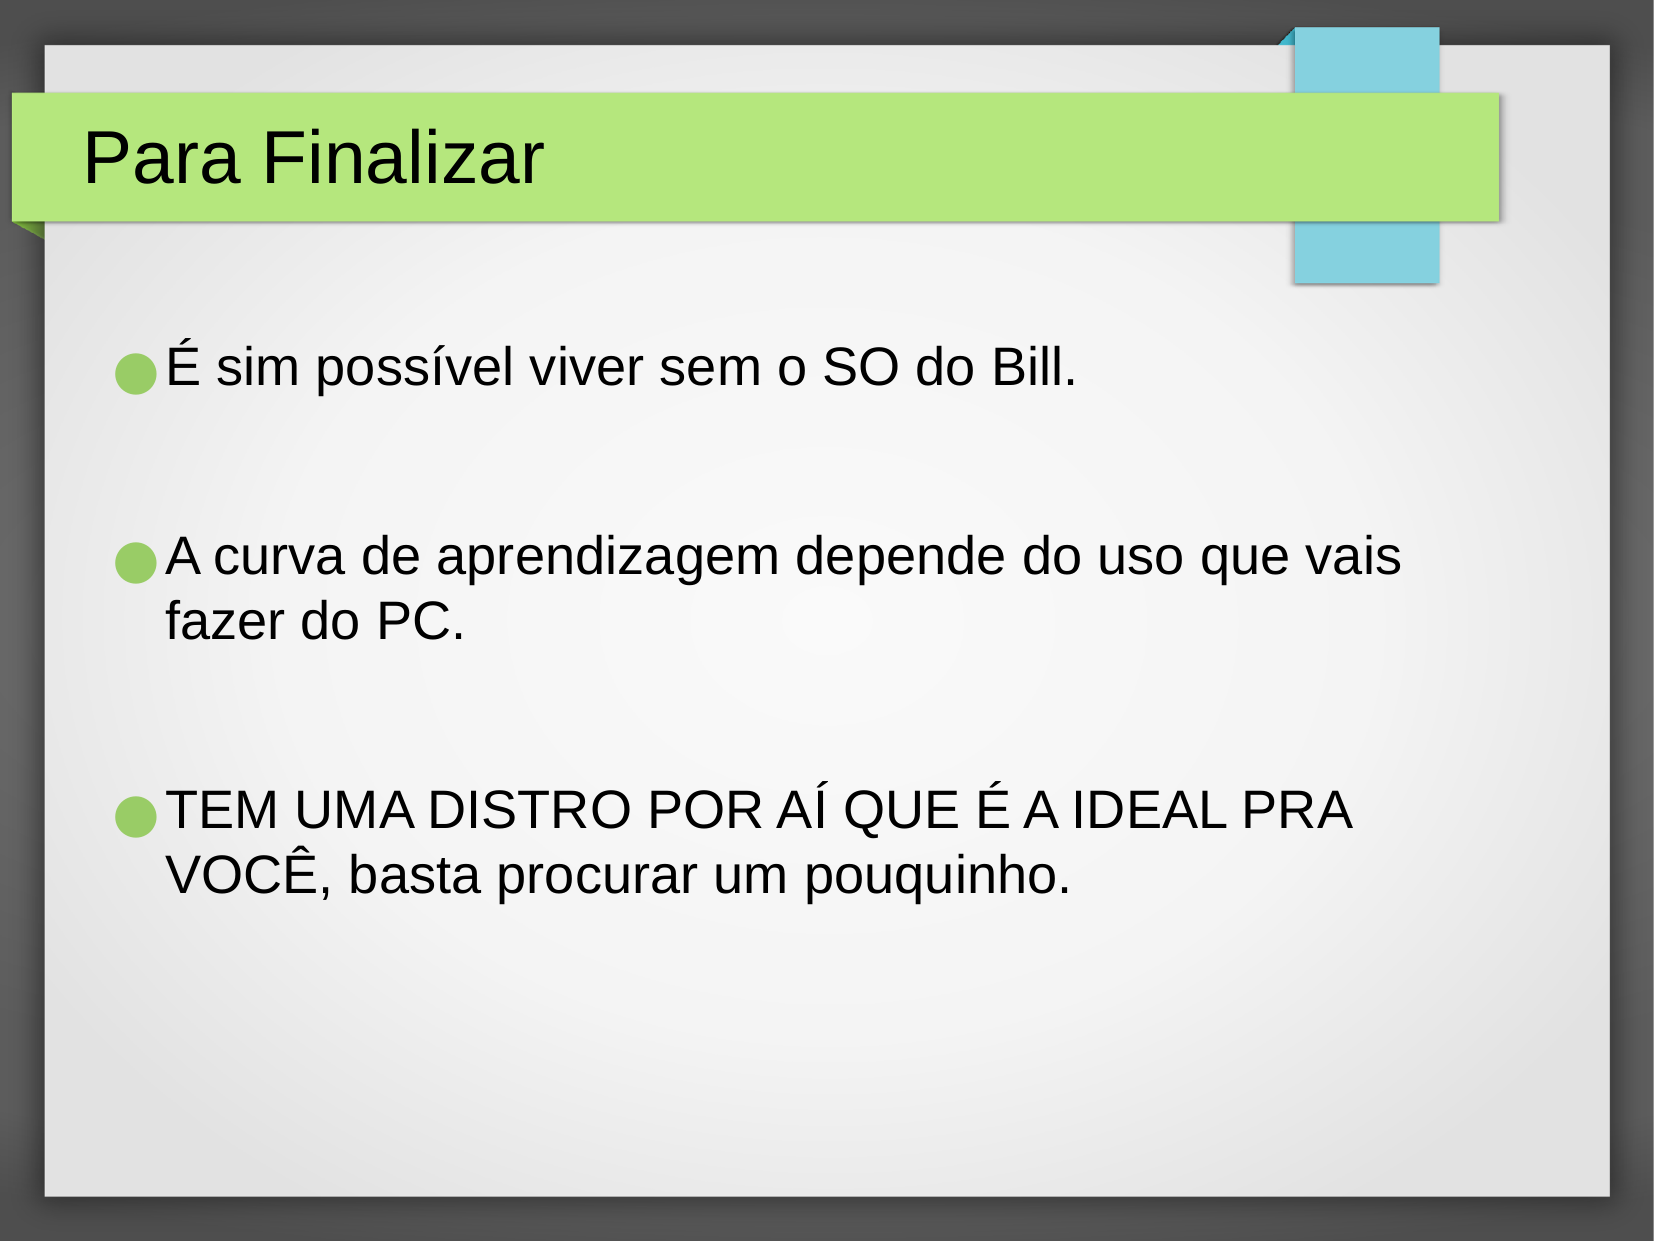

Para Finalizar
É sim possível viver sem o SO do Bill.
A curva de aprendizagem depende do uso que vais fazer do PC.
TEM UMA DISTRO POR AÍ QUE É A IDEAL PRA VOCÊ, basta procurar um pouquinho.